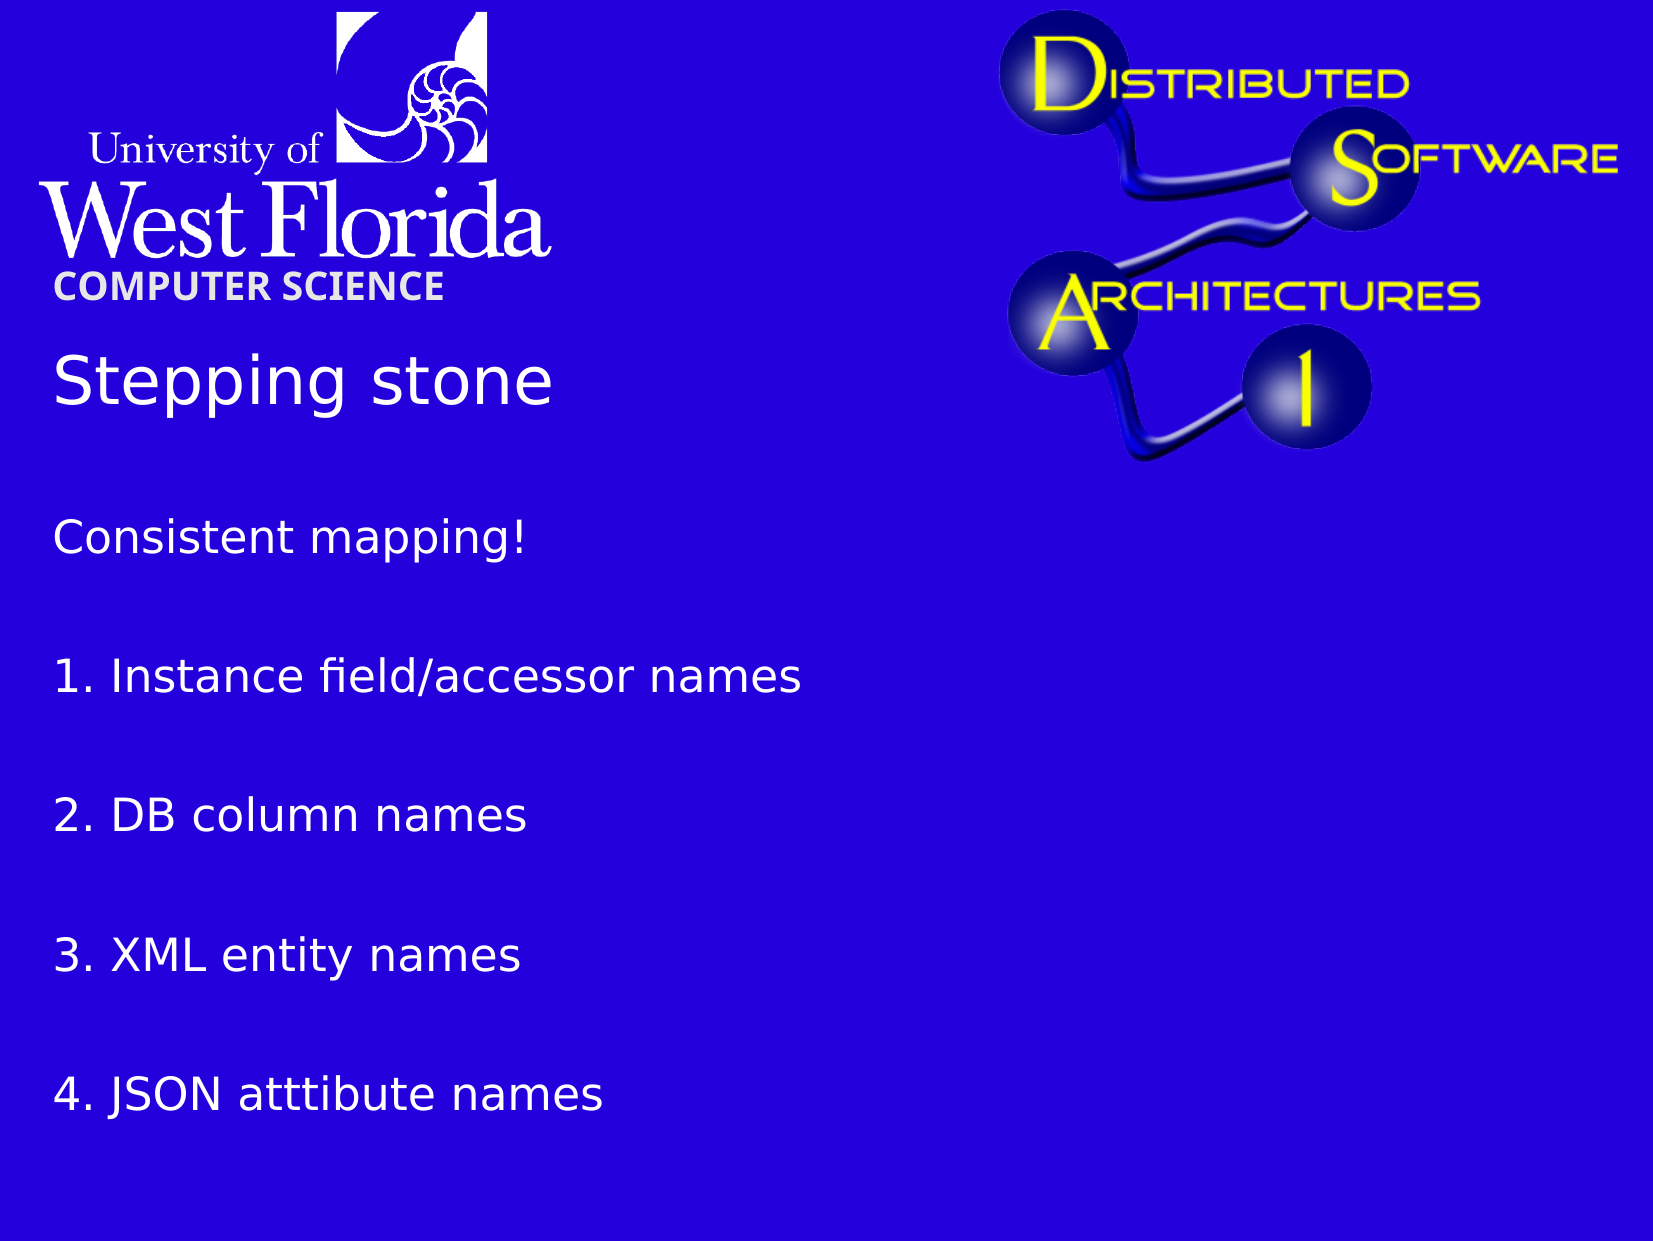

COMPUTER SCIENCE
Stepping stone
Consistent mapping!
1. Instance field/accessor names
2. DB column names
3. XML entity names
4. JSON atttibute names